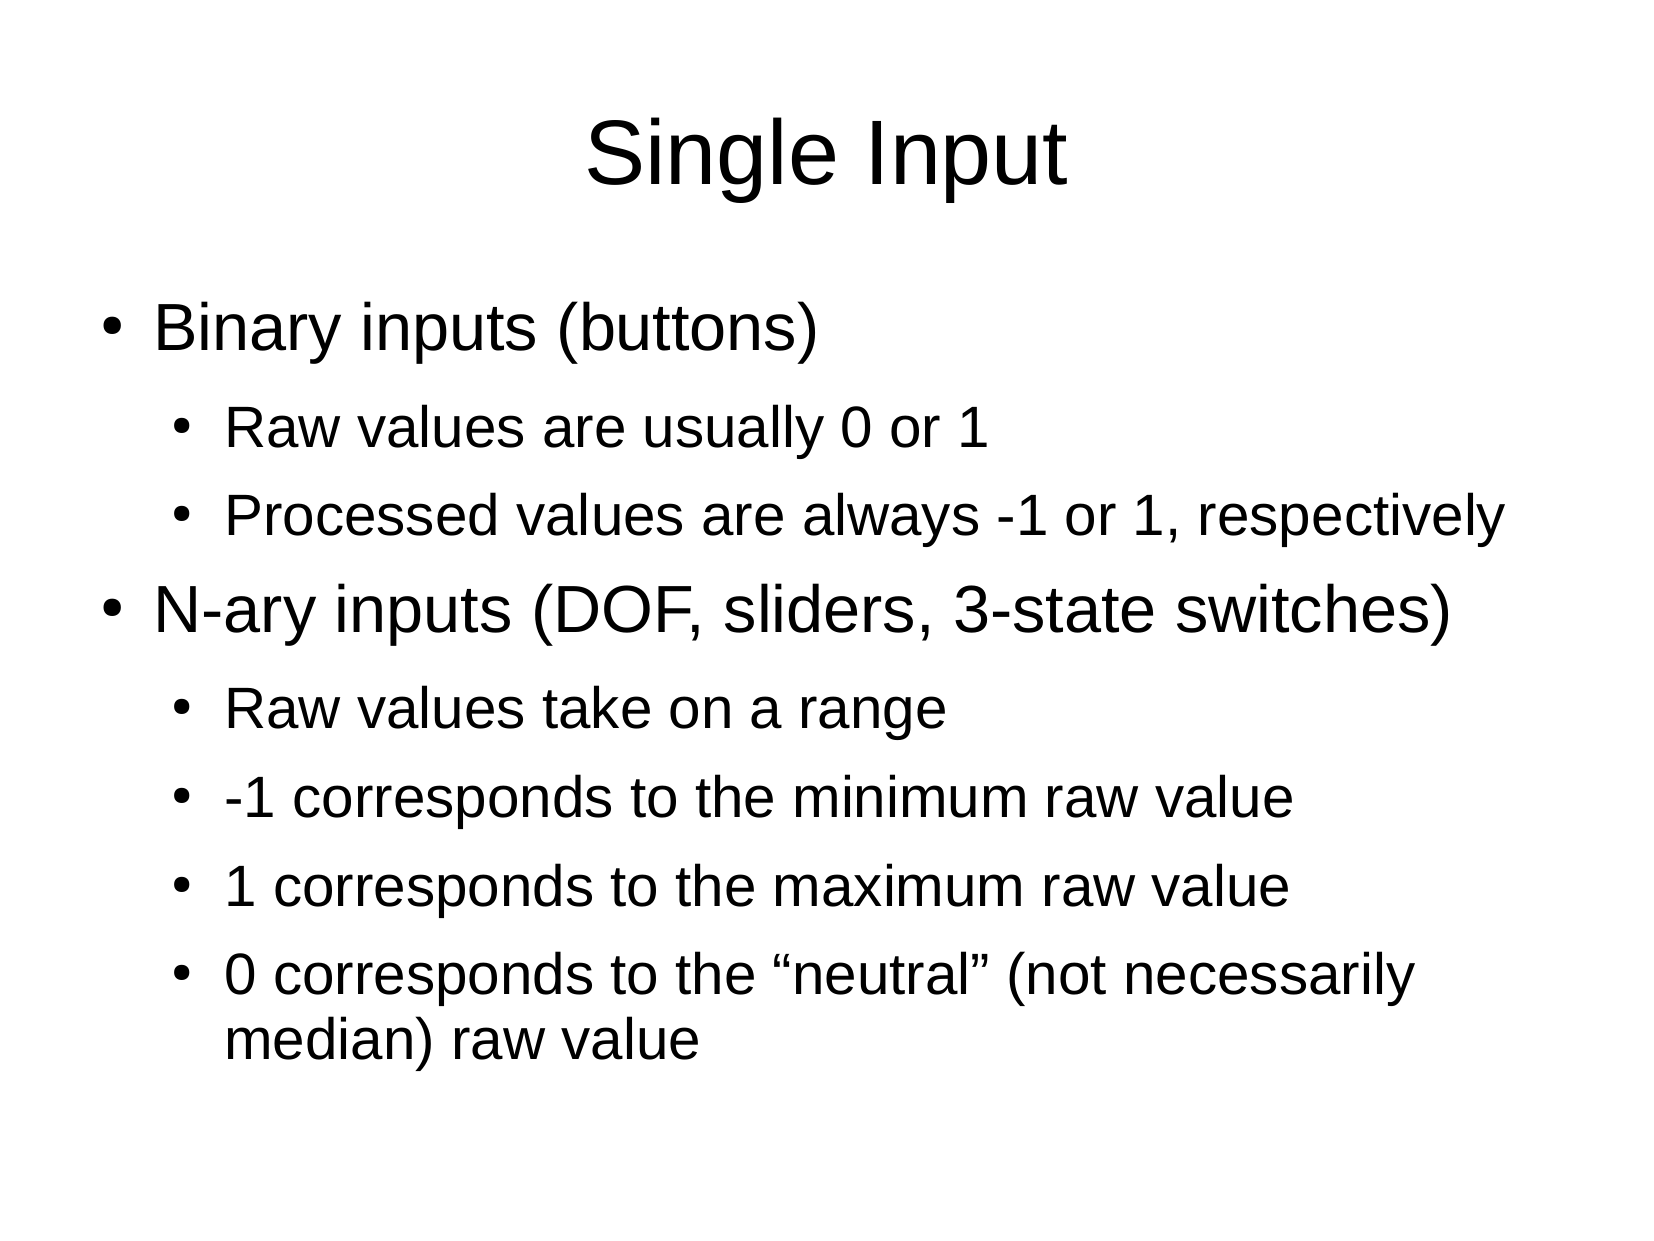

# Single Input
Binary inputs (buttons)
Raw values are usually 0 or 1
Processed values are always -1 or 1, respectively
N-ary inputs (DOF, sliders, 3-state switches)
Raw values take on a range
-1 corresponds to the minimum raw value
1 corresponds to the maximum raw value
0 corresponds to the “neutral” (not necessarily median) raw value